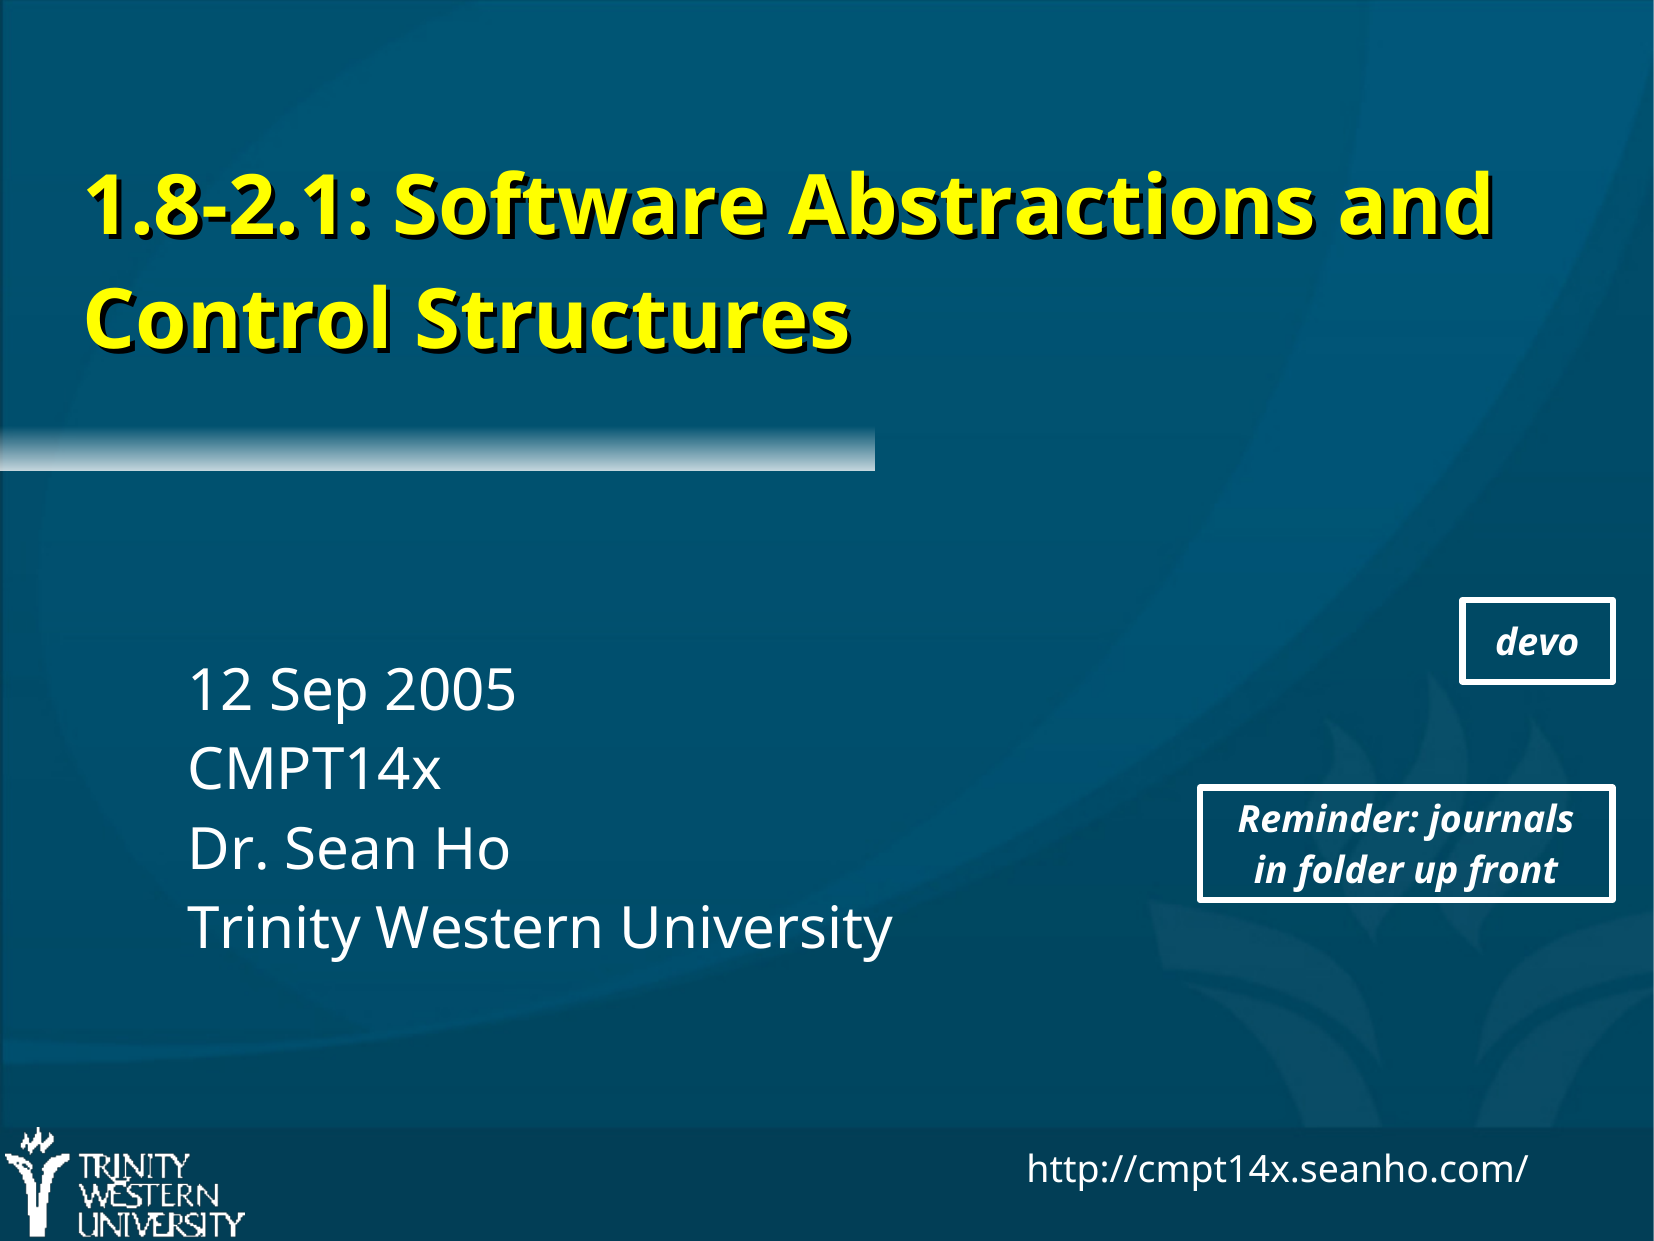

# 1.8-2.1: Software Abstractions and Control Structures
12 Sep 2005
CMPT14x
Dr. Sean Ho
Trinity Western University
devo
Reminder: journals
in folder up front
http://cmpt14x.seanho.com/